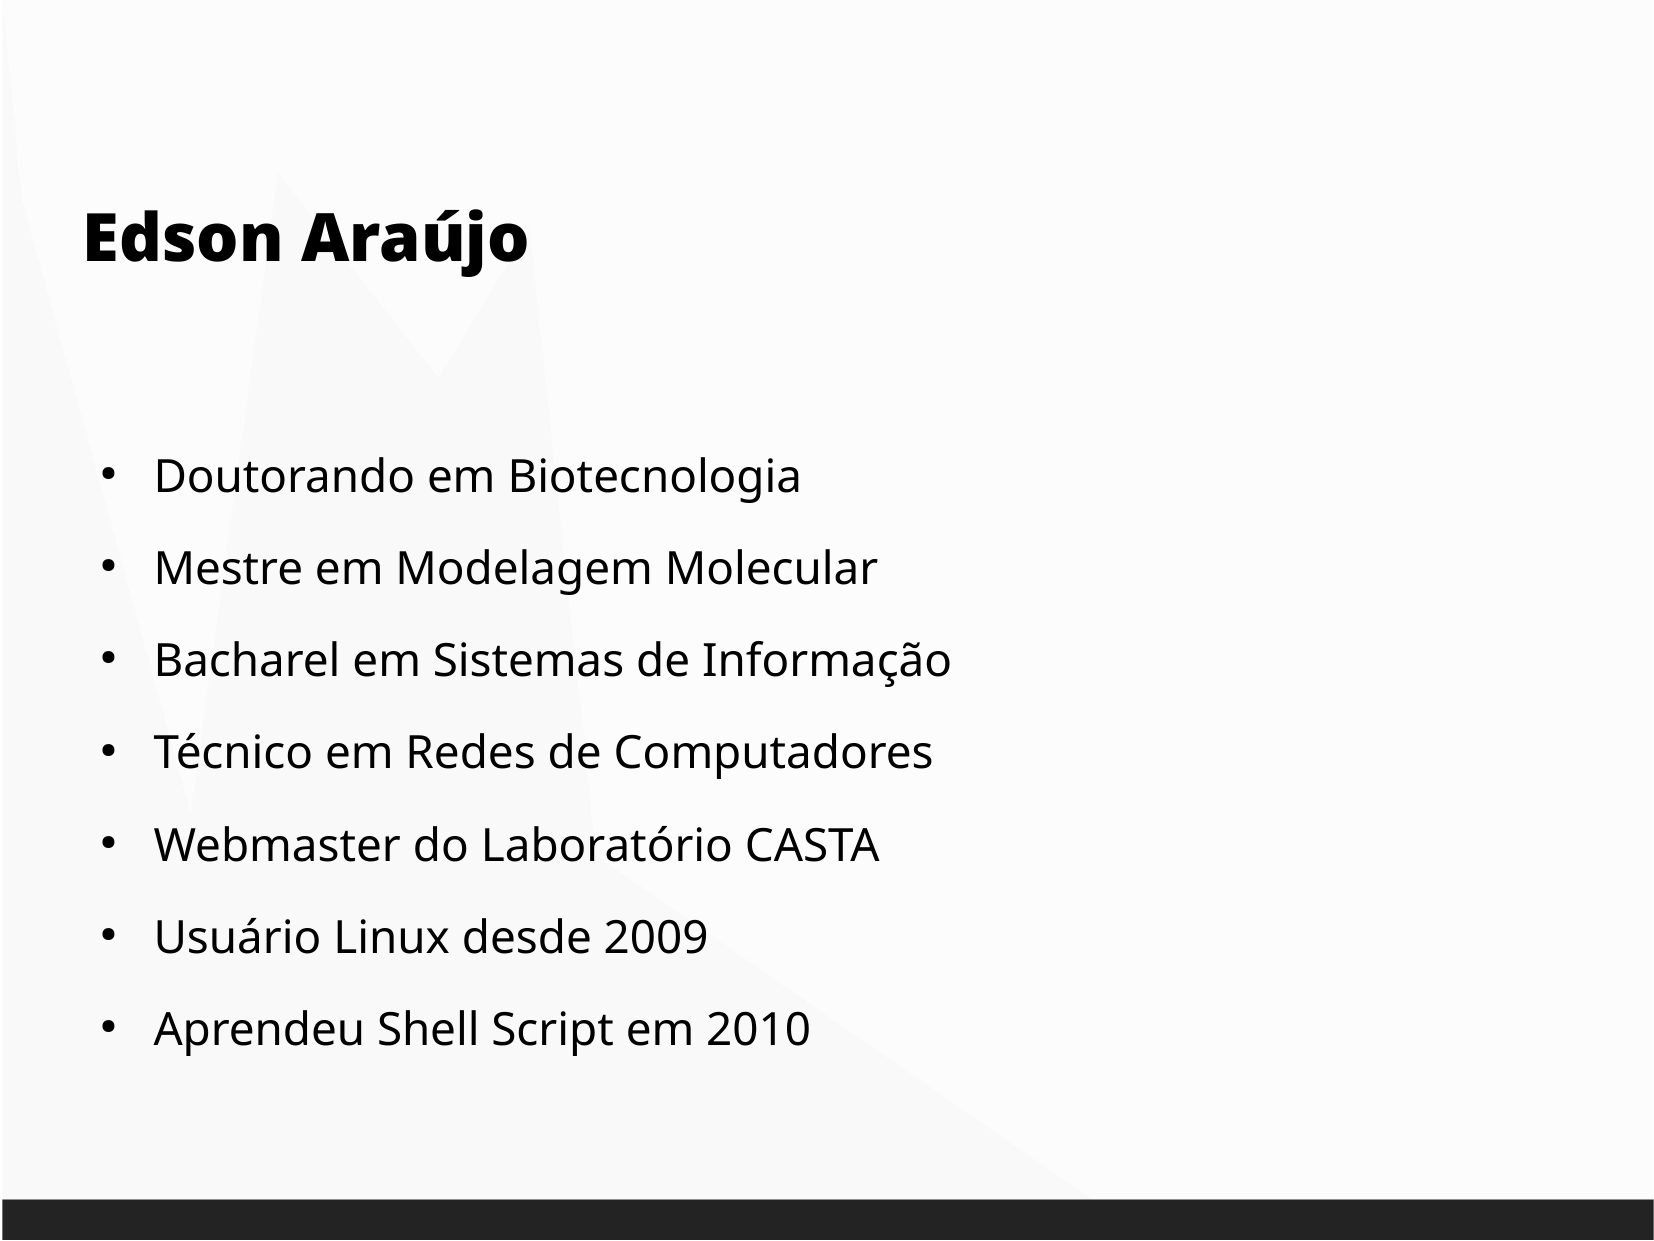

# Edson Araújo
Doutorando em Biotecnologia
Mestre em Modelagem Molecular
Bacharel em Sistemas de Informação
Técnico em Redes de Computadores
Webmaster do Laboratório CASTA
Usuário Linux desde 2009
Aprendeu Shell Script em 2010